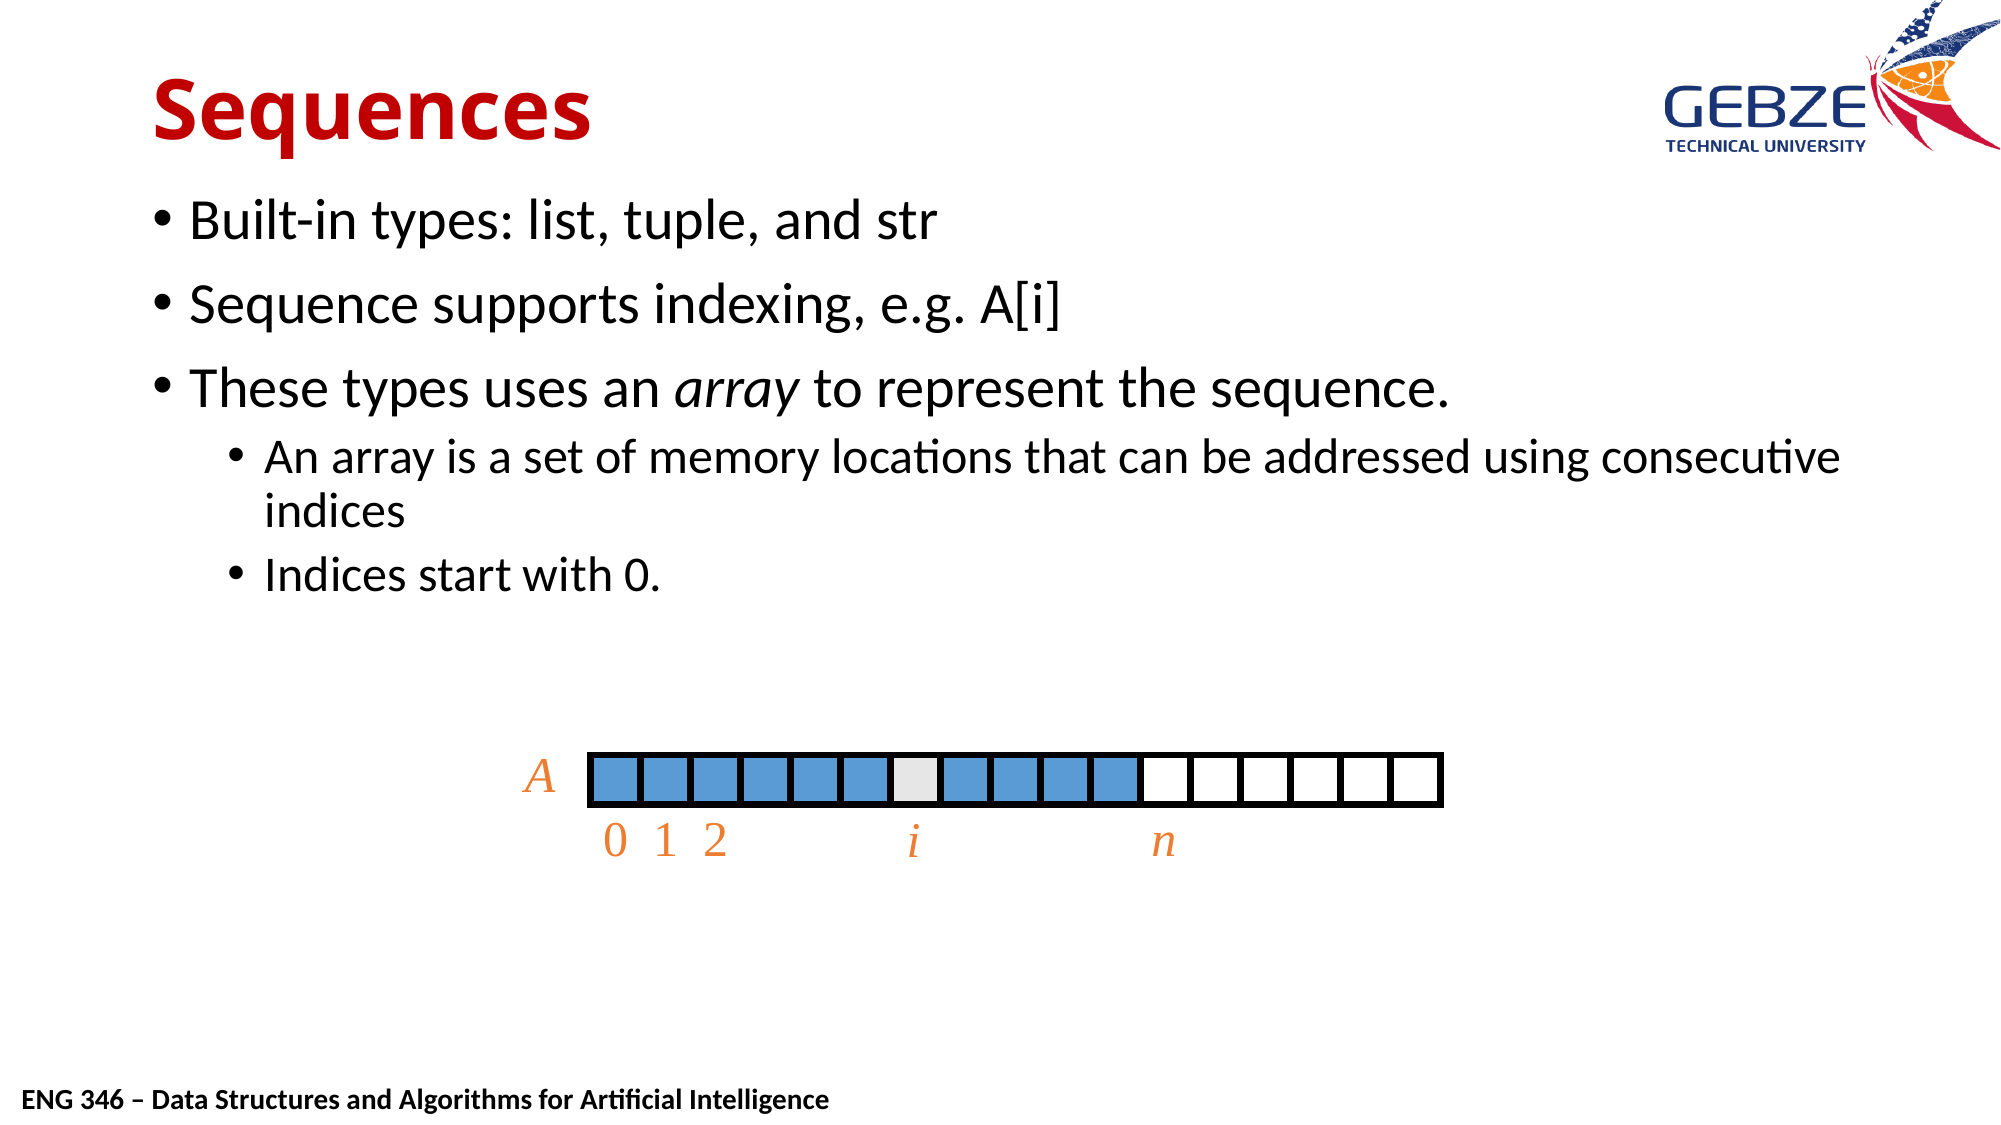

# Sequences
Built-in types: list, tuple, and str
Sequence supports indexing, e.g. A[i]
These types uses an array to represent the sequence.
An array is a set of memory locations that can be addressed using consecutive indices
Indices start with 0.
A
0
1
2
n
i